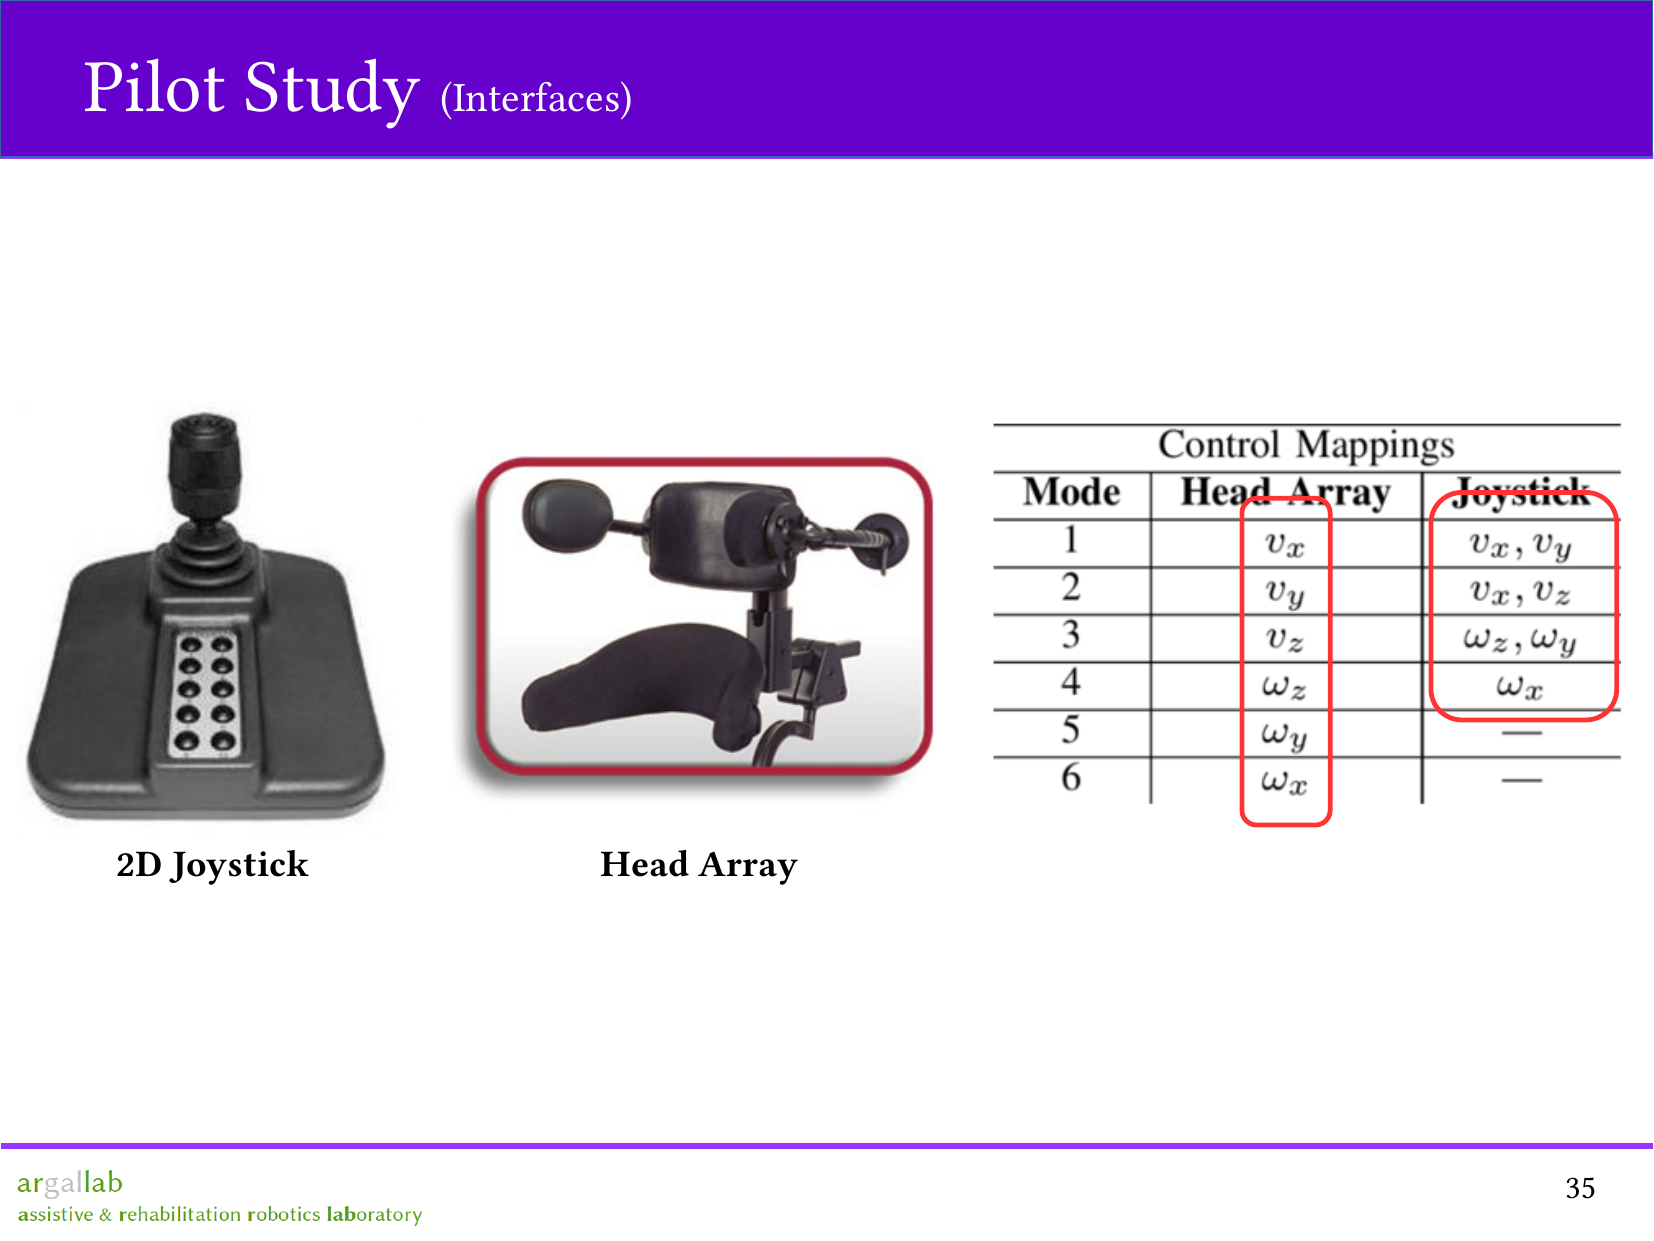

Pilot Study (Interfaces)
2D Joystick
Head Array